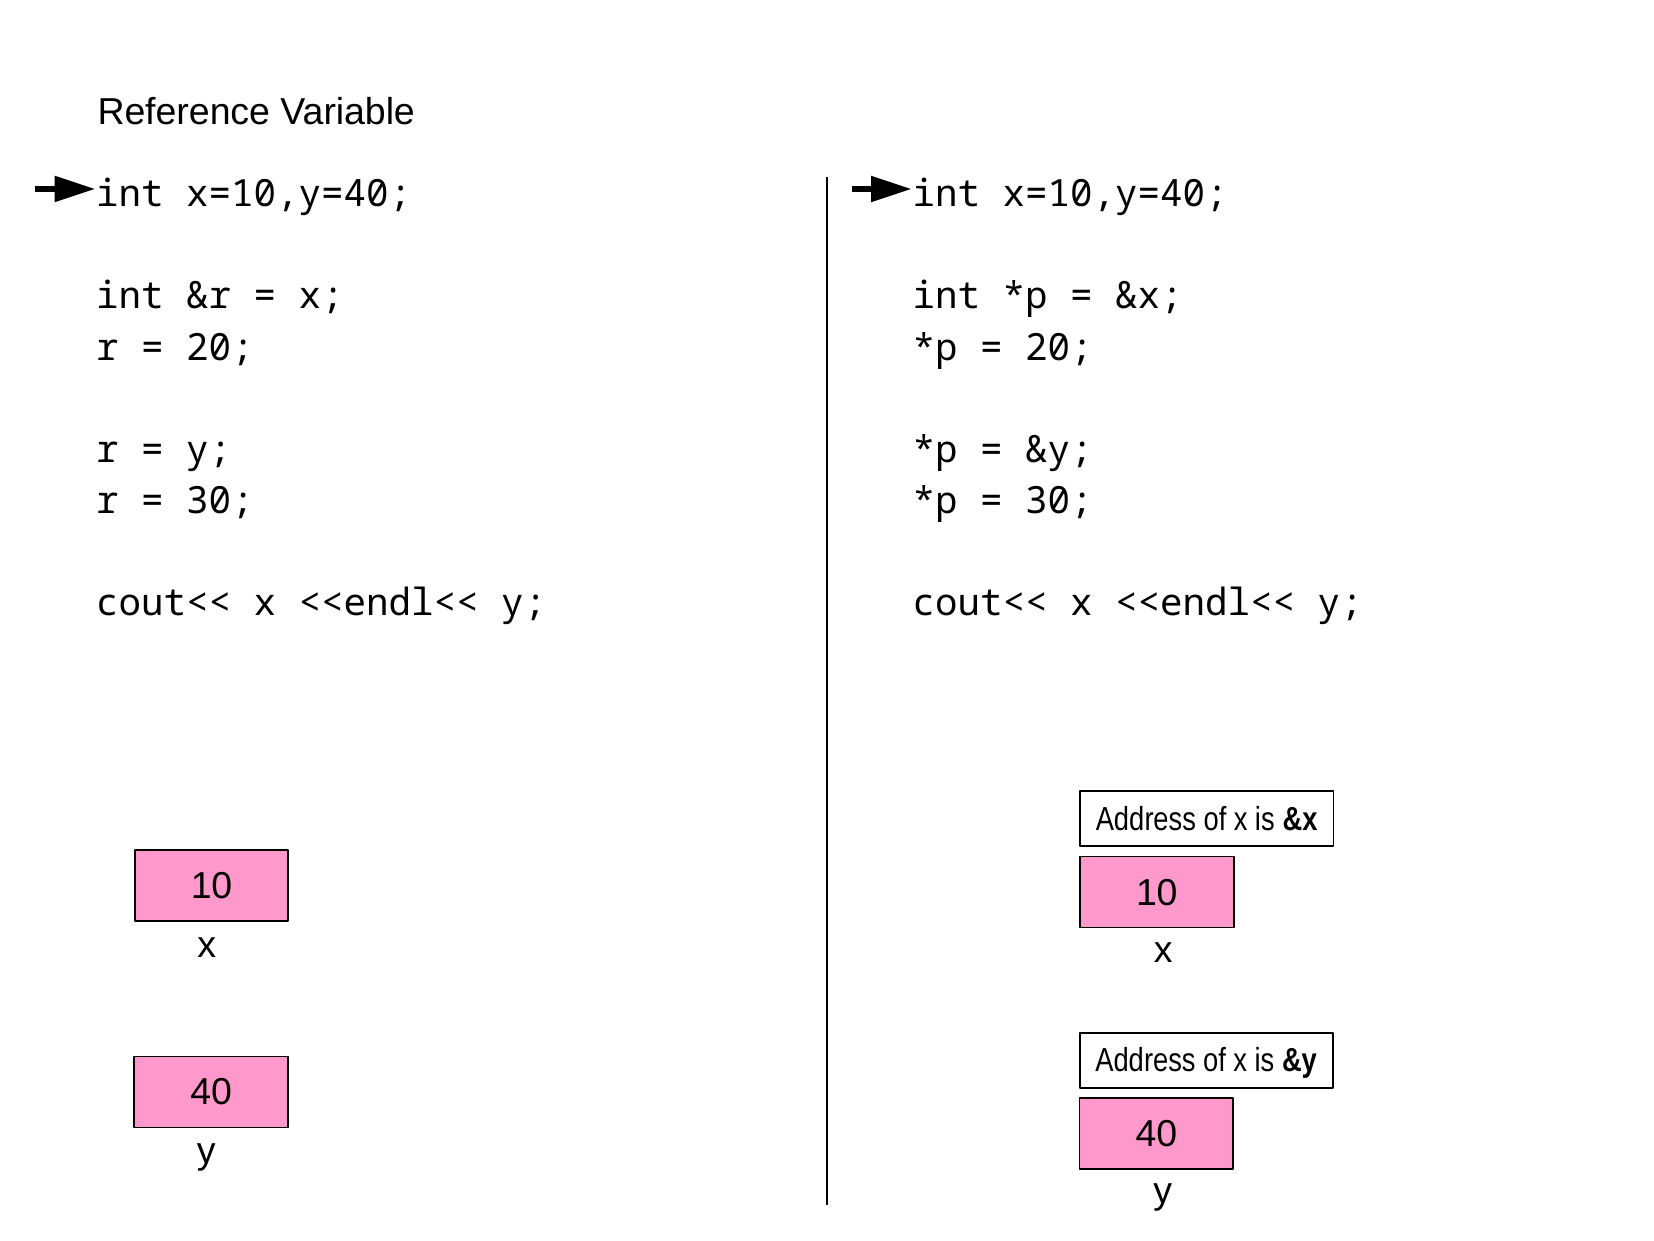

Reference Variable
int x=10,y=40;
int &r = x;
r = 20;
r = y;
r = 30;
cout<< x <<endl<< y;
int x=10,y=40;
int *p = &x;
*p = 20;
*p = &y;
*p = 30;
cout<< x <<endl<< y;
Address of x is &x
10
10
x
x
Address of x is &y
40
40
y
y